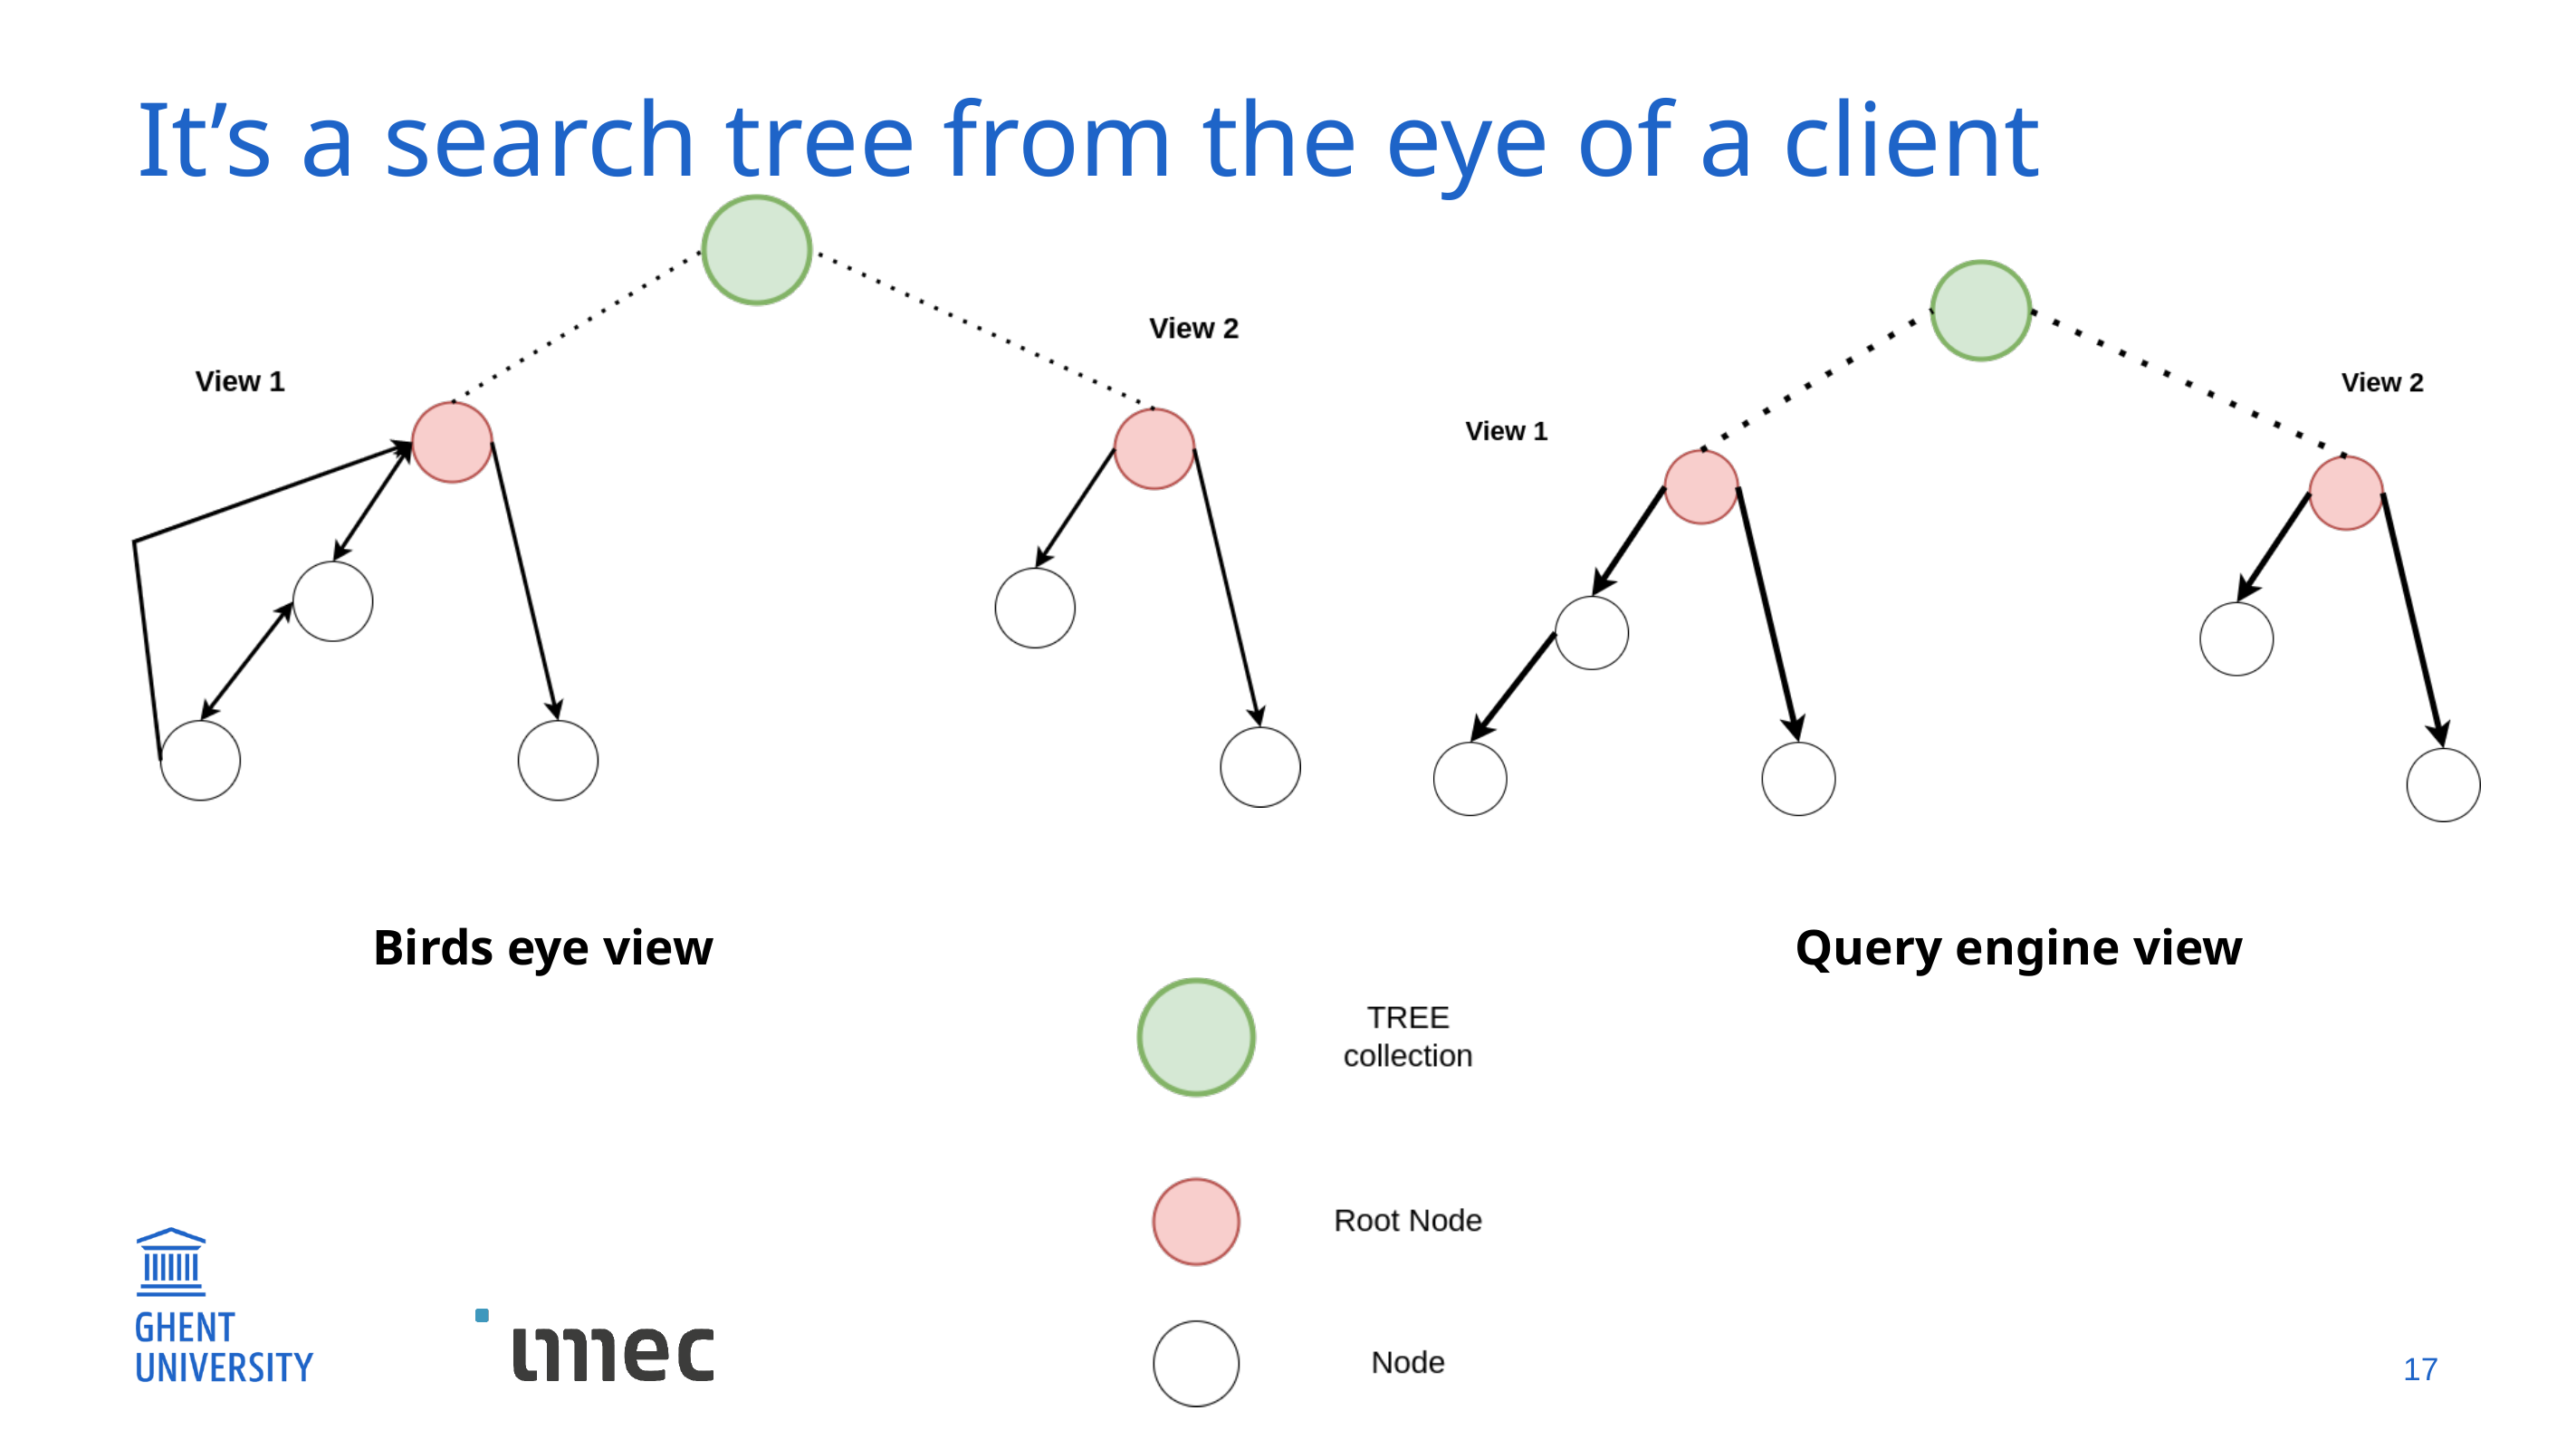

# It’s a search tree from the eye of a client
Birds eye view
Query engine view